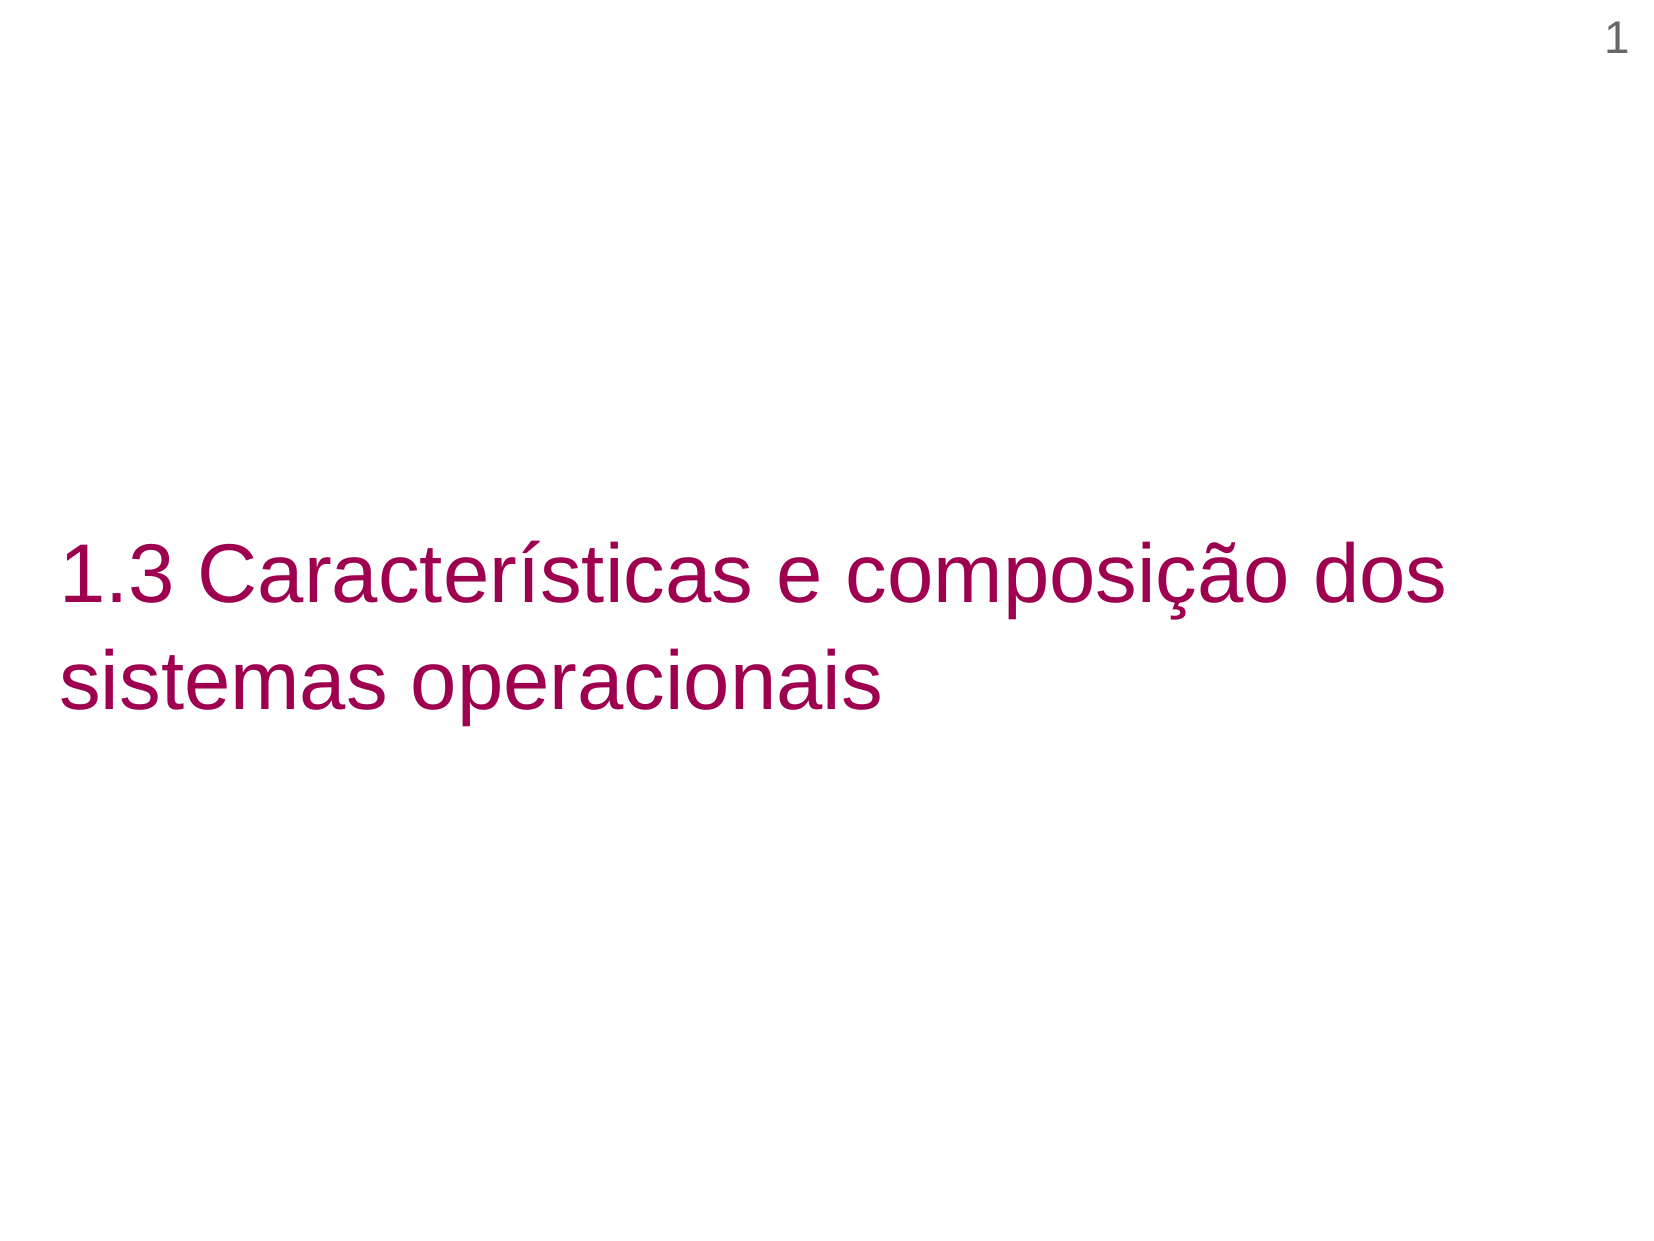

1
# 1.3 Características e composição dos sistemas operacionais